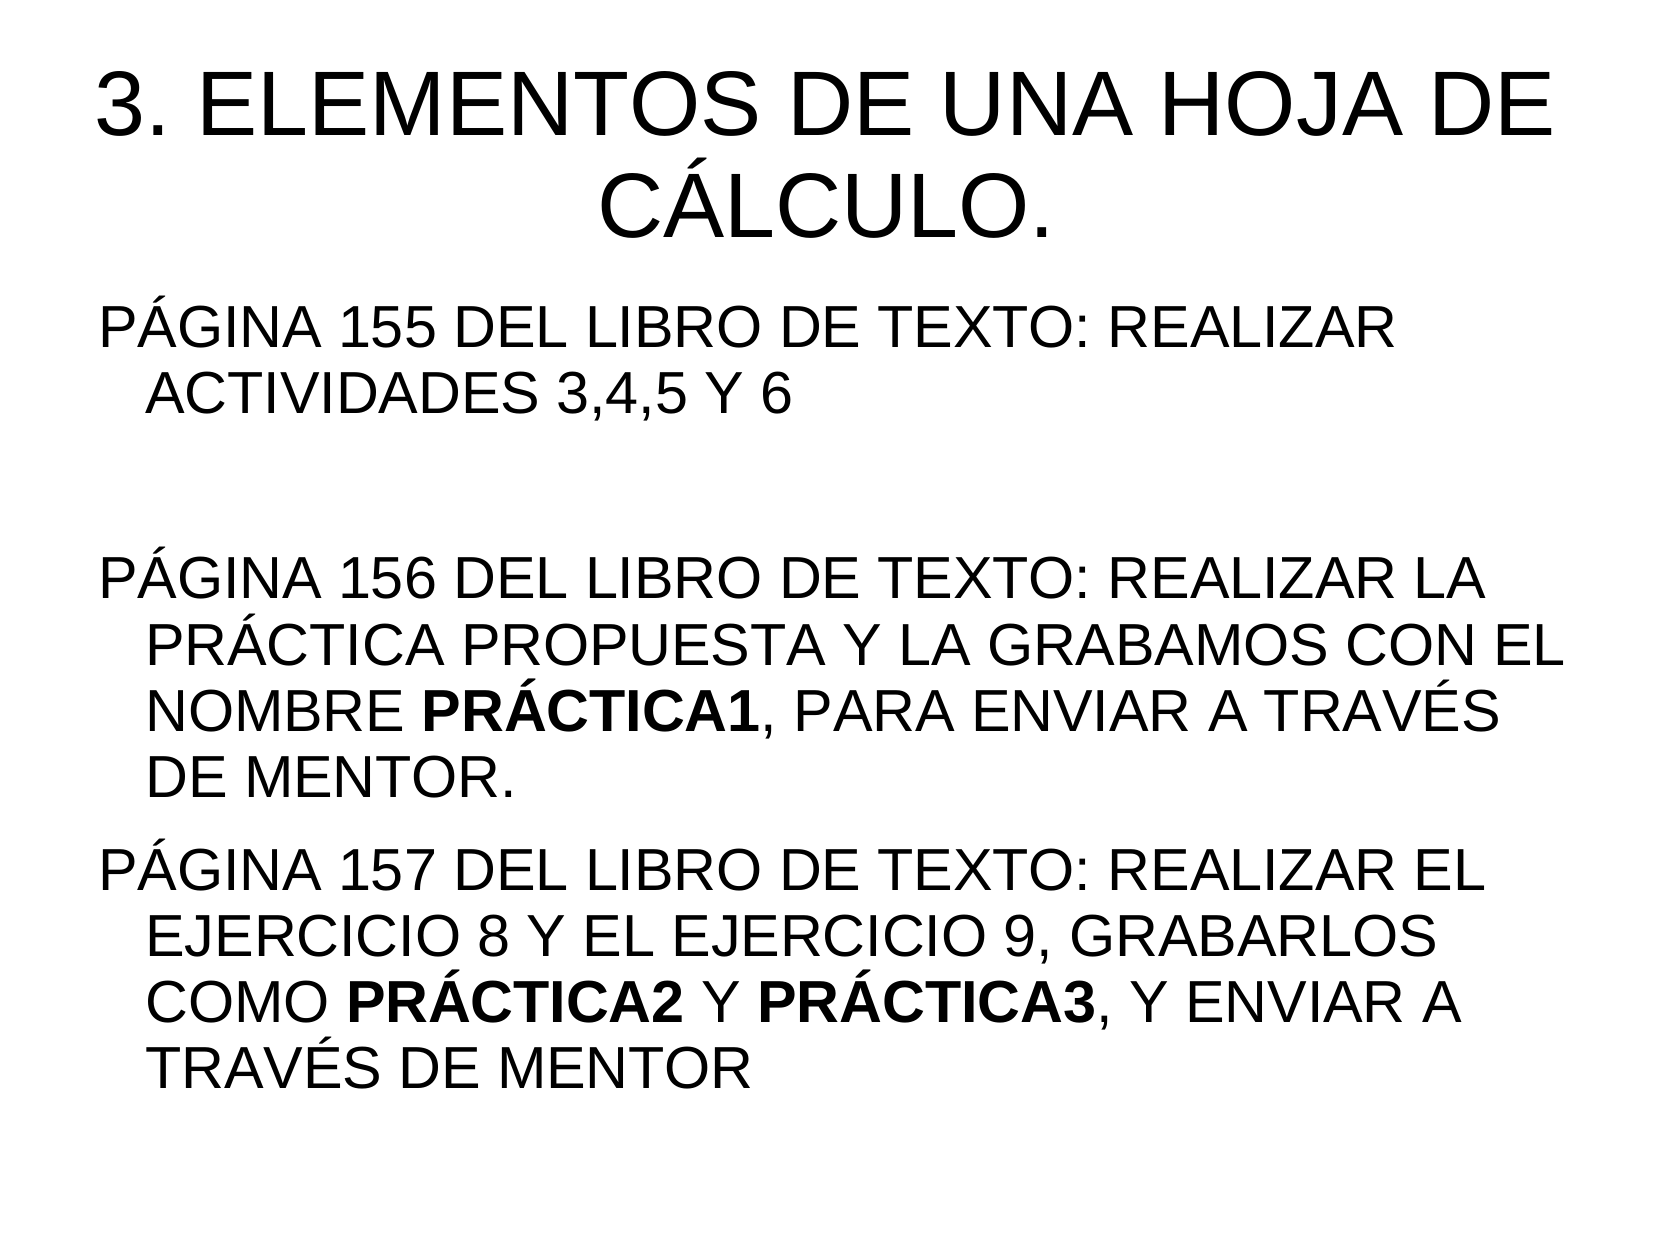

# 3. ELEMENTOS DE UNA HOJA DE CÁLCULO.
PÁGINA 155 DEL LIBRO DE TEXTO: REALIZAR ACTIVIDADES 3,4,5 Y 6
PÁGINA 156 DEL LIBRO DE TEXTO: REALIZAR LA PRÁCTICA PROPUESTA Y LA GRABAMOS CON EL NOMBRE PRÁCTICA1, PARA ENVIAR A TRAVÉS DE MENTOR.
PÁGINA 157 DEL LIBRO DE TEXTO: REALIZAR EL EJERCICIO 8 Y EL EJERCICIO 9, GRABARLOS COMO PRÁCTICA2 Y PRÁCTICA3, Y ENVIAR A TRAVÉS DE MENTOR